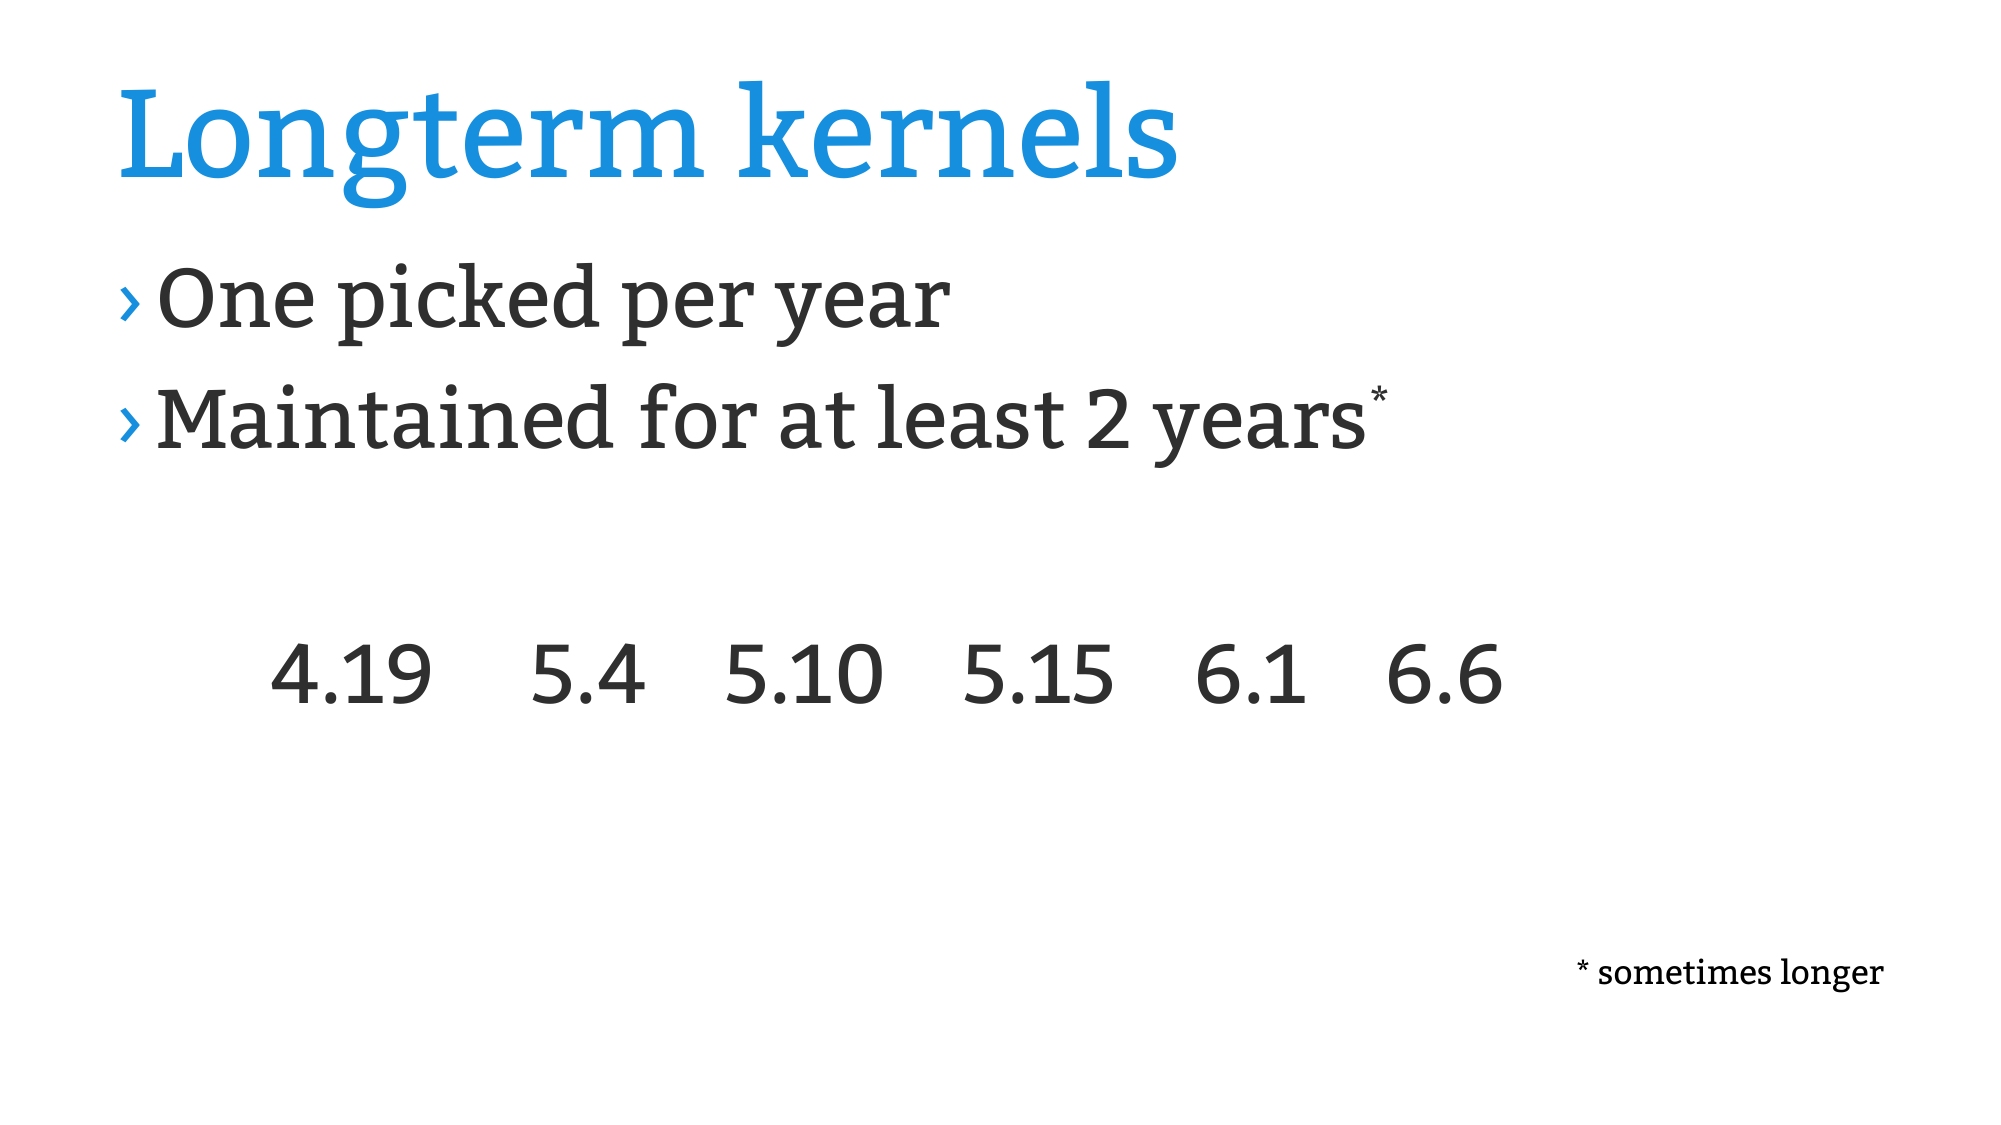

# Longterm kernels
One picked per year
Maintained for at least 2 years*
 4.19	 5.4 5.10 5.15 6.1 6.6
* sometimes longer